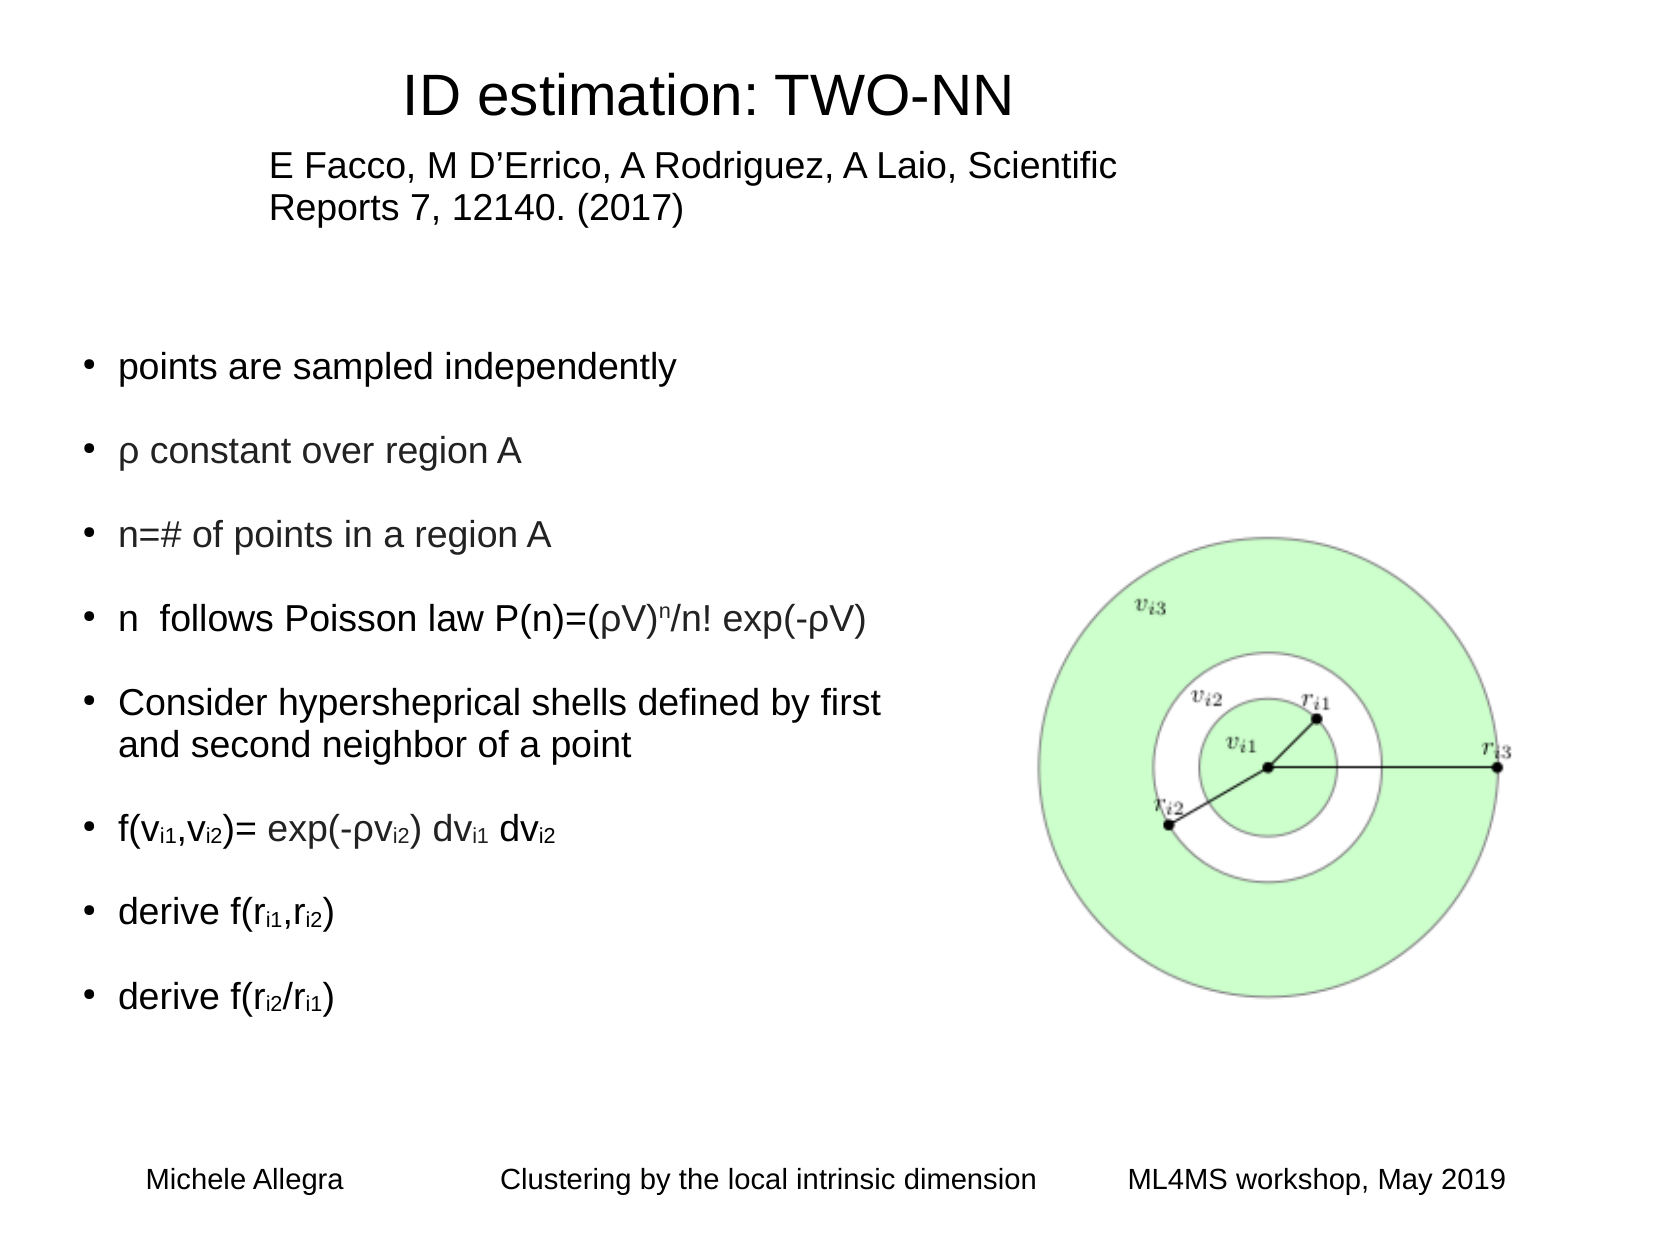

# ID estimation: TWO-NN
E Facco, M D’Errico, A Rodriguez, A Laio, Scientific Reports 7, 12140. (2017)
points are sampled independently
ρ constant over region A
n=# of points in a region A
n follows Poisson law P(n)=(ρV)n/n! exp(-ρV)
Consider hypersheprical shells defined by first
and second neighbor of a point
f(vi1,vi2)= exp(-ρvi2) dvi1 dvi2
derive f(ri1,ri2)
derive f(ri2/ri1)
Michele Allegra Clustering by the local intrinsic dimension ML4MS workshop, May 2019